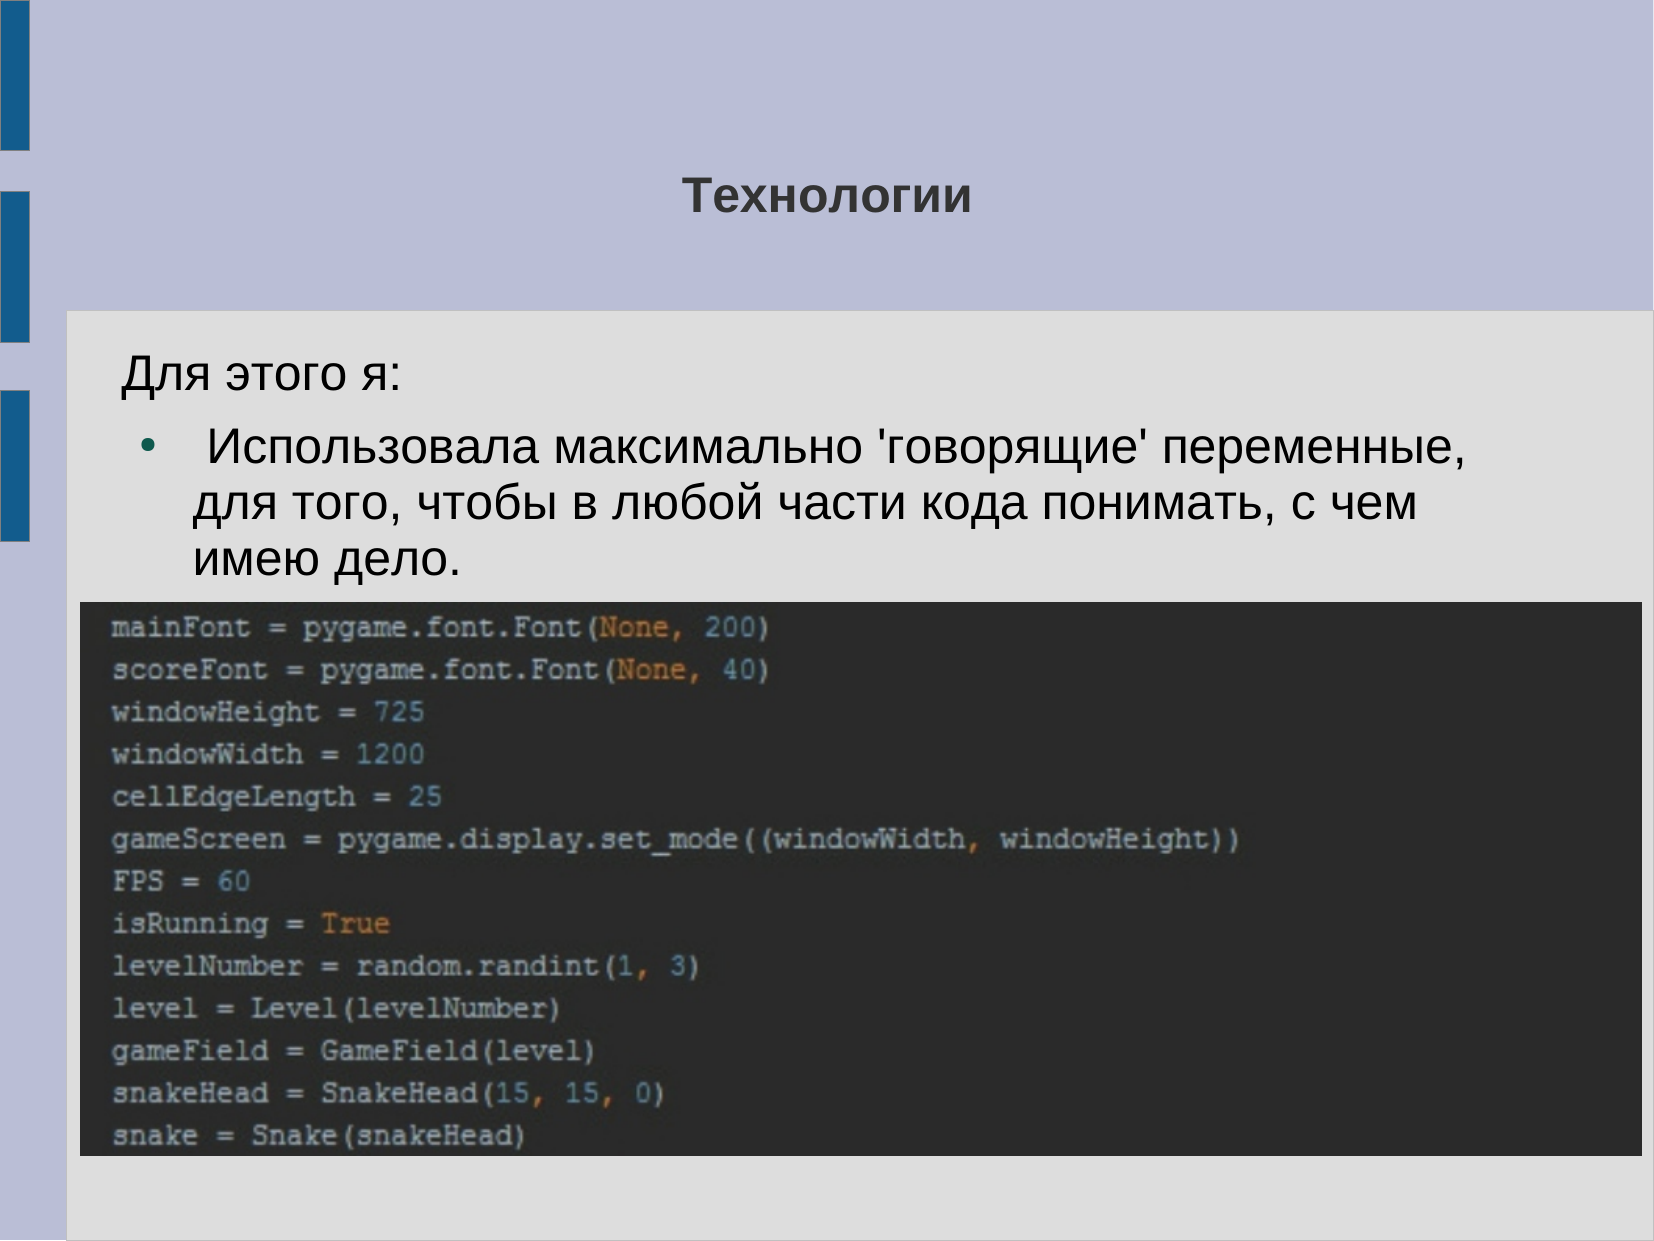

# Технологии
Для этого я:
 Использовала максимально 'говорящие' переменные, для того, чтобы в любой части кода понимать, с чем имею дело.